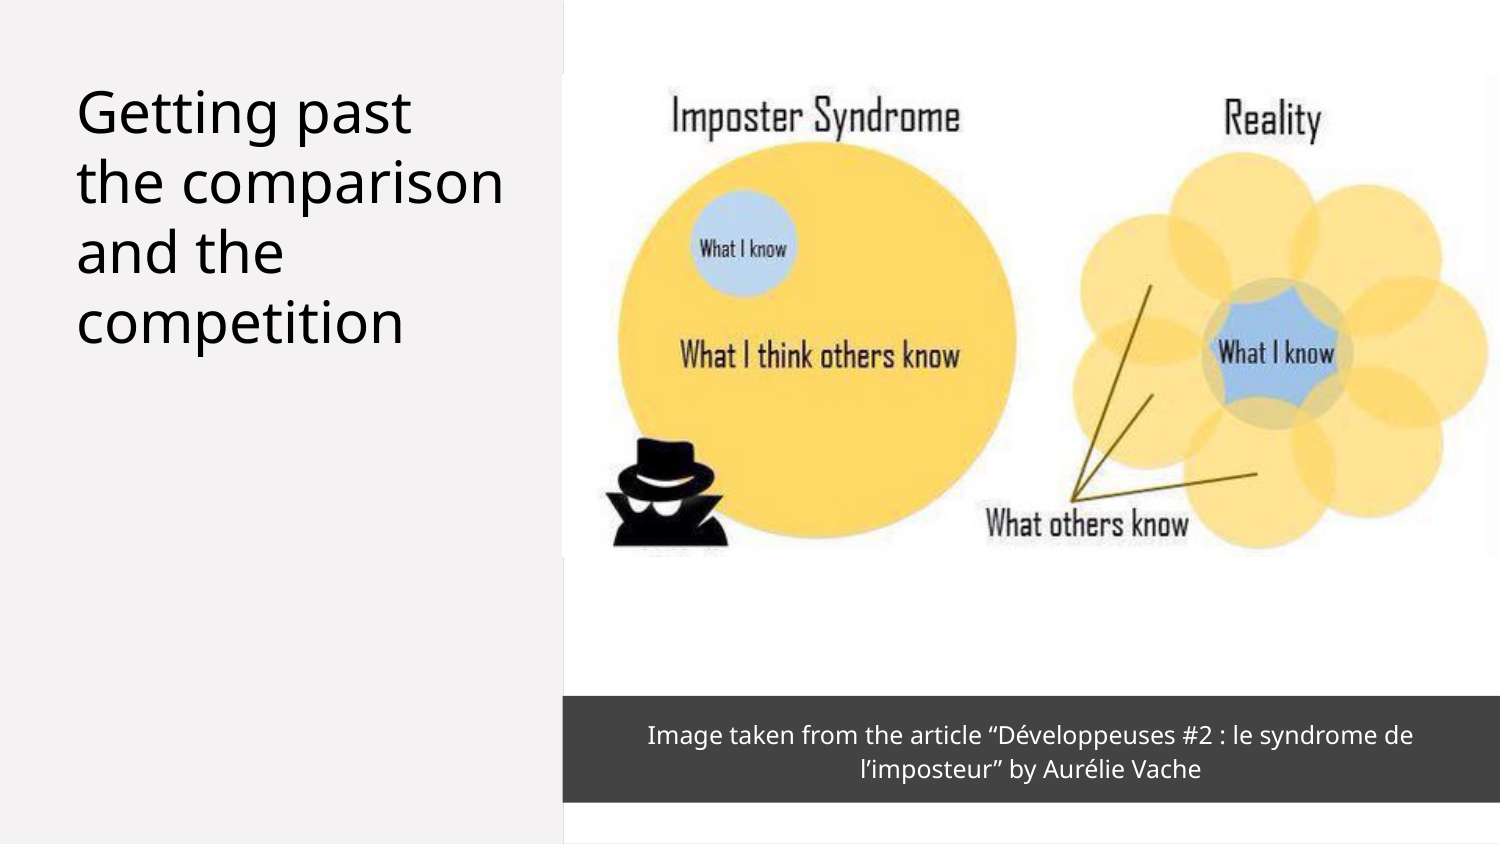

# Getting past the comparison and the competition
Image taken from the article “Développeuses #2 : le syndrome de l’imposteur” by Aurélie Vache